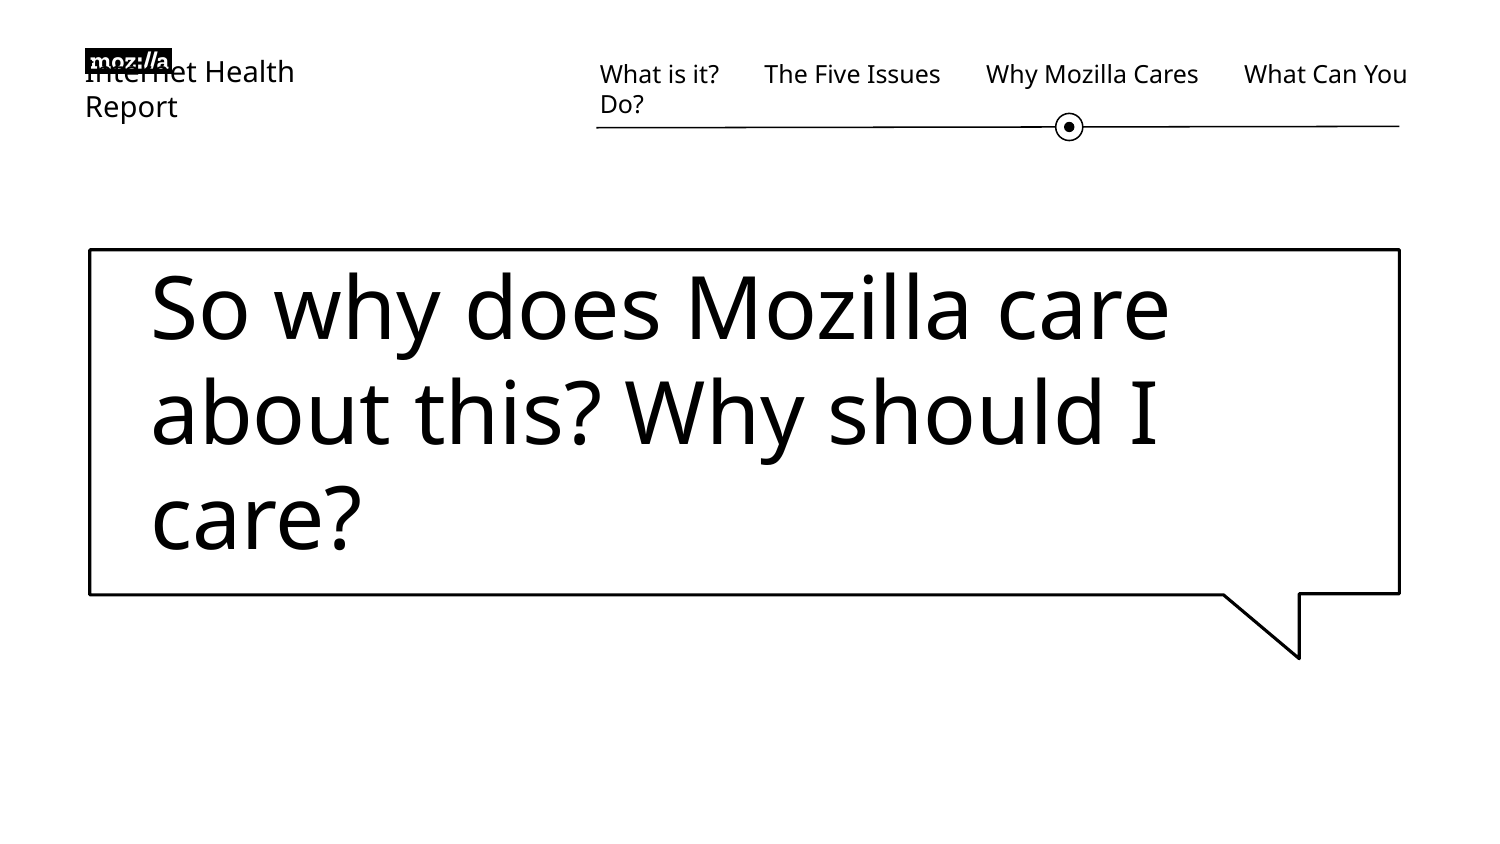

Internet Health Report
What is it? The Five Issues Why Mozilla Cares What Can You Do?
So why does Mozilla care about this? Why should I care?